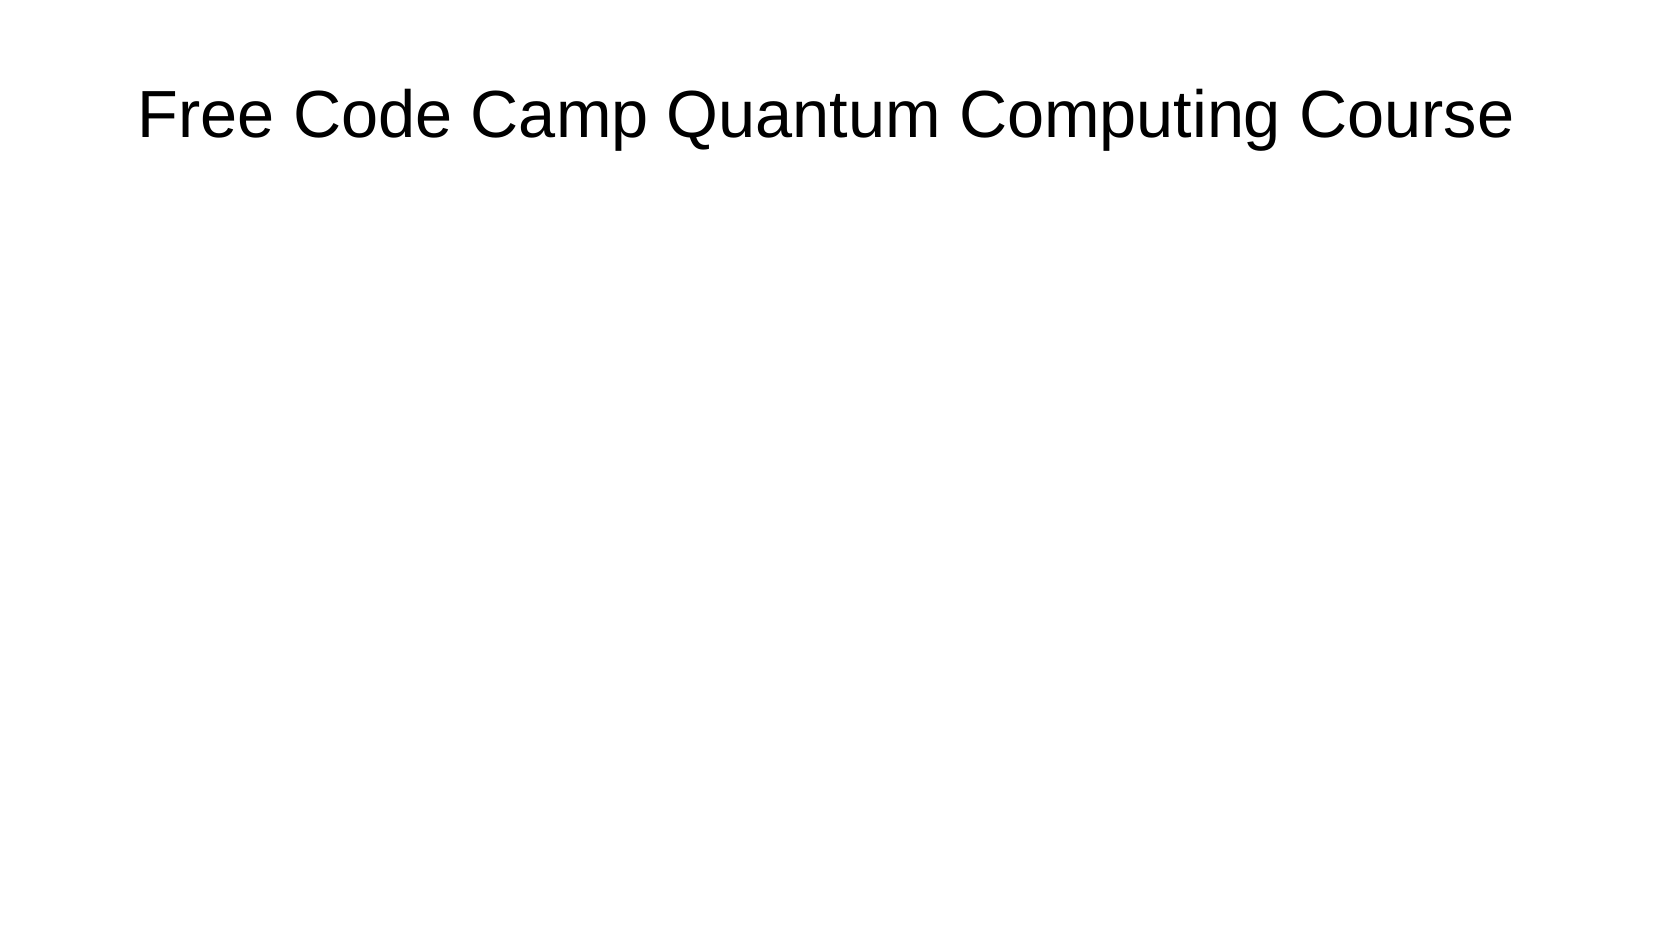

# Free Code Camp Quantum Computing Course